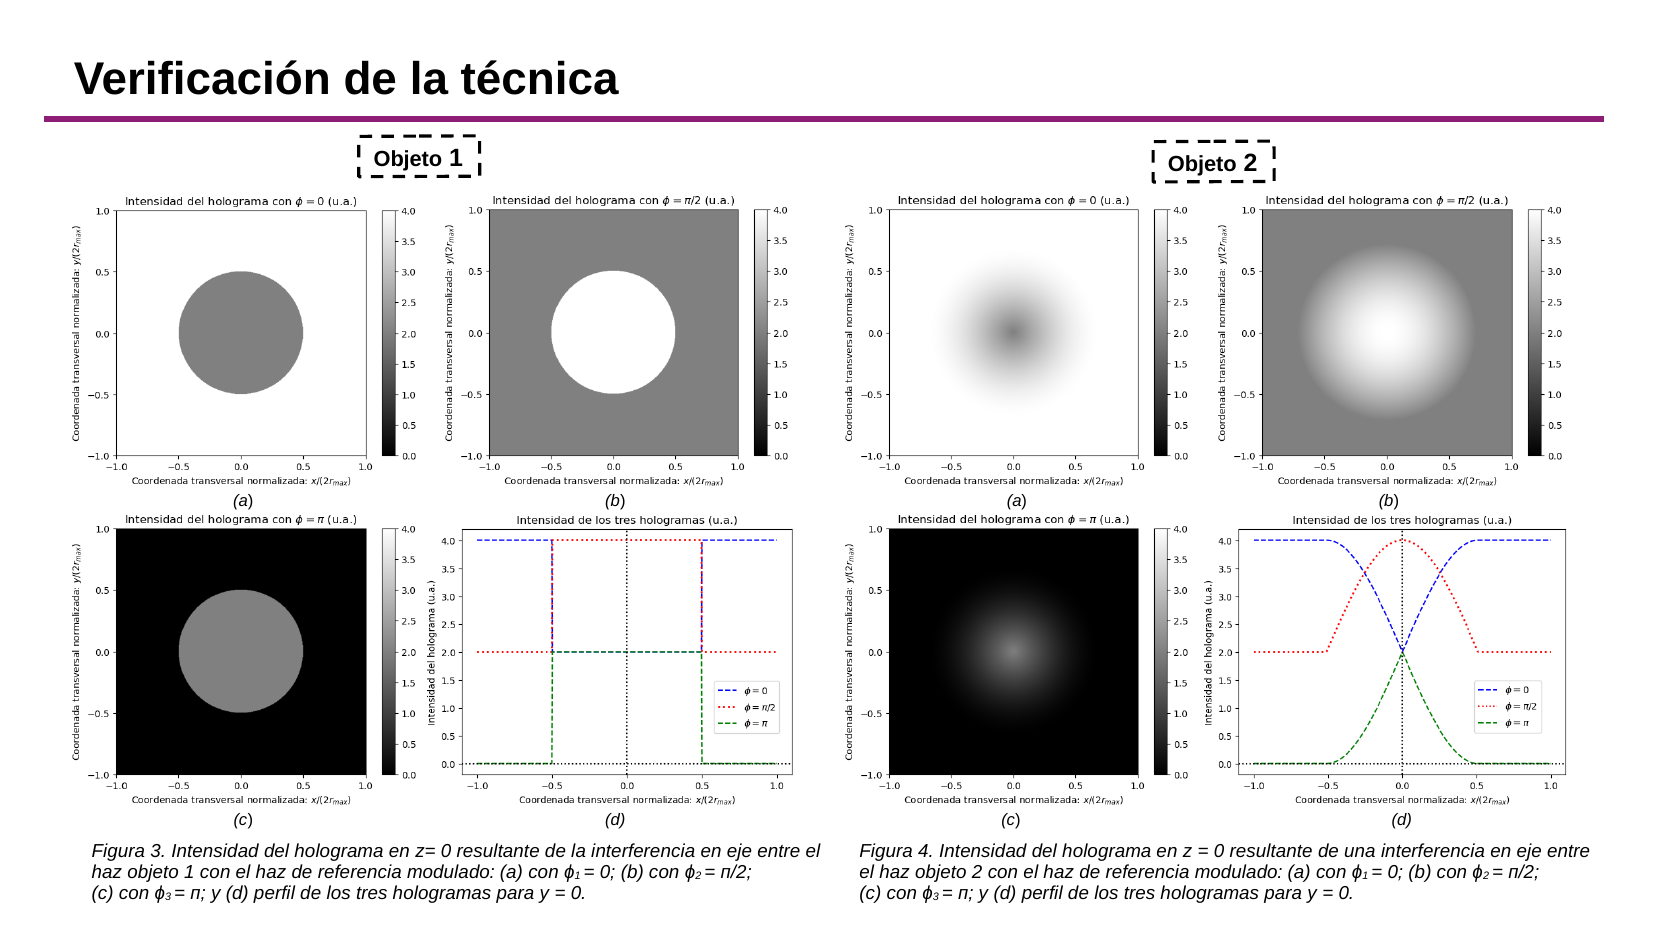

# Verificación de la técnica
Objeto 1
Objeto 2
(a)
(b)
(a)
(b)
(c)
(d)
(c)
(d)
Figura 3. Intensidad del holograma en z= 0 resultante de la interferencia en eje entre el haz objeto 1 con el haz de referencia modulado: (a) con ɸ1 = 0; (b) con ɸ2 = ᴨ/2;
(c) con ɸ3 = ᴨ; y (d) perfil de los tres hologramas para y = 0.
Figura 4. Intensidad del holograma en z = 0 resultante de una interferencia en eje entre el haz objeto 2 con el haz de referencia modulado: (a) con ɸ1 = 0; (b) con ɸ2 = ᴨ/2; 	(c) con ɸ3 = ᴨ; y (d) perfil de los tres hologramas para y = 0.